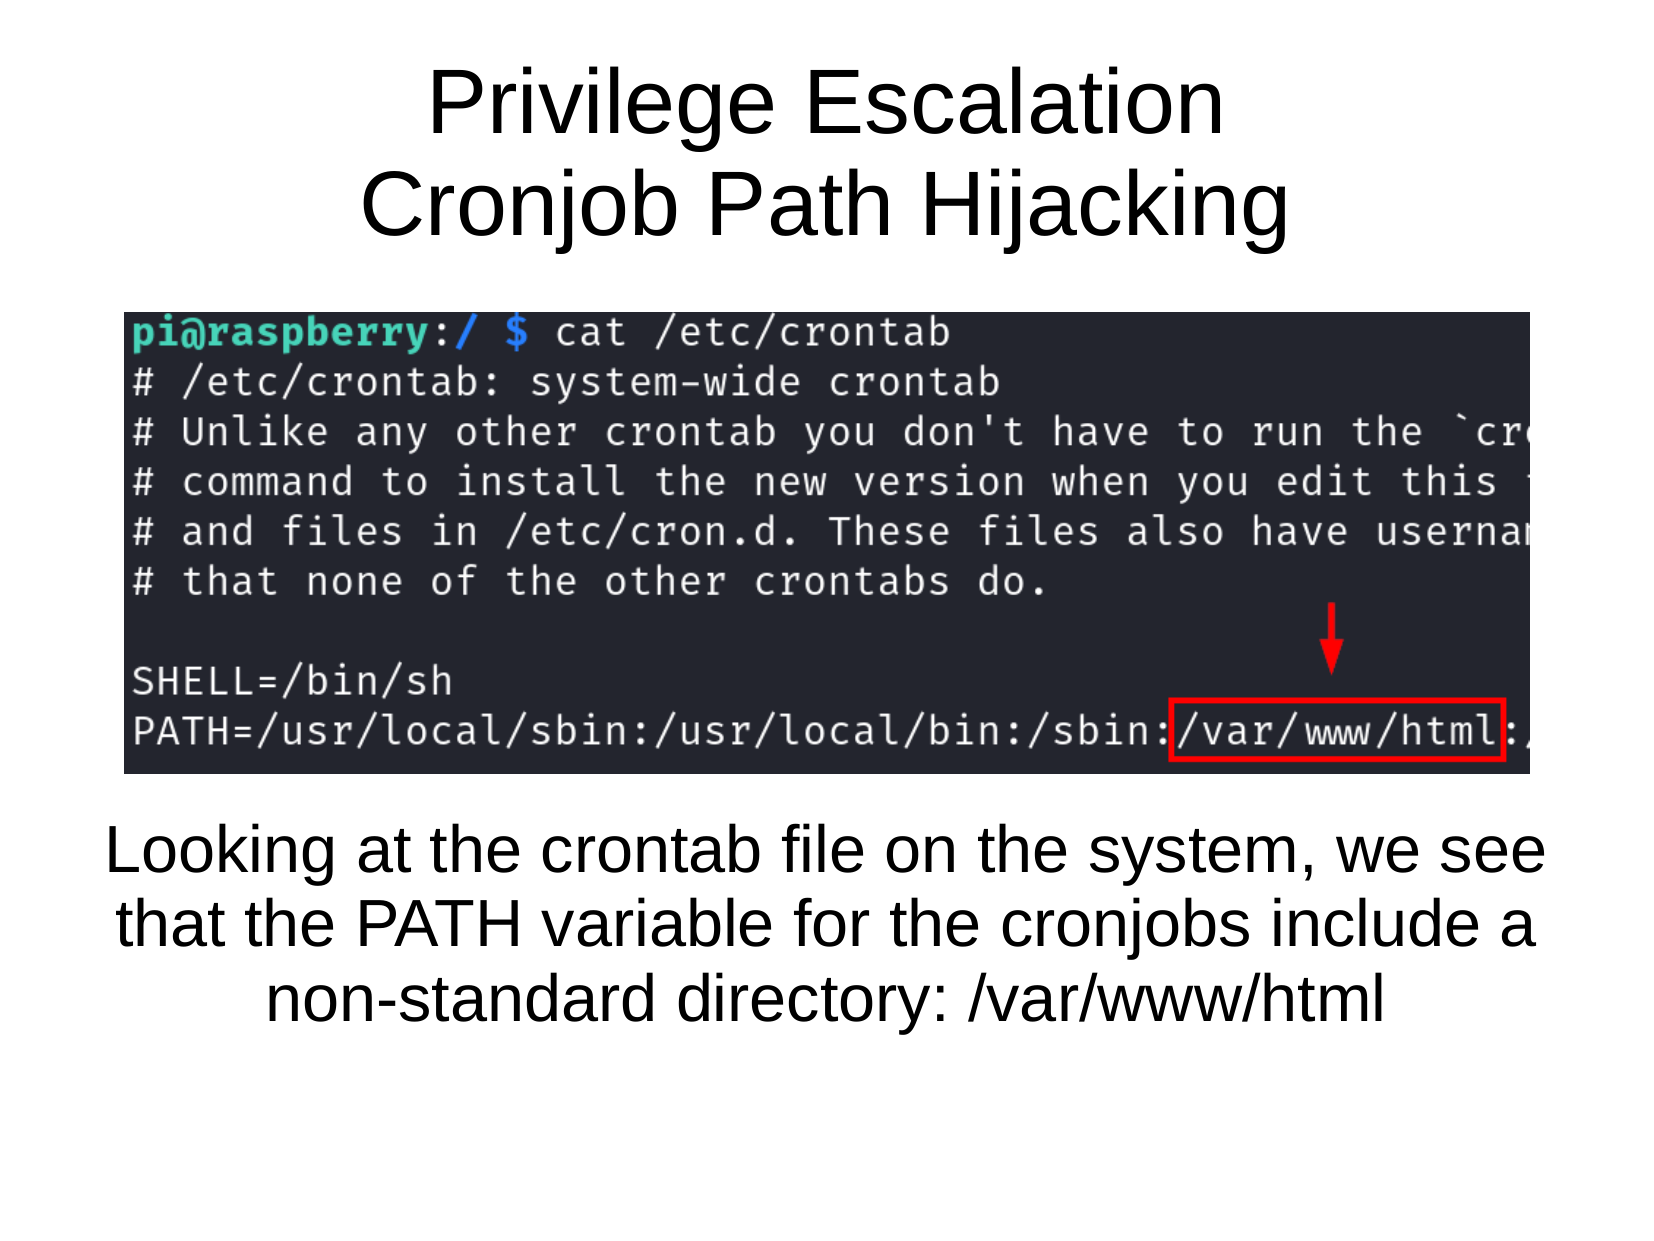

# Privilege Escalation Cronjob Path Hijacking
Looking at the crontab file on the system, we see that the PATH variable for the cronjobs include a non-standard directory: /var/www/html